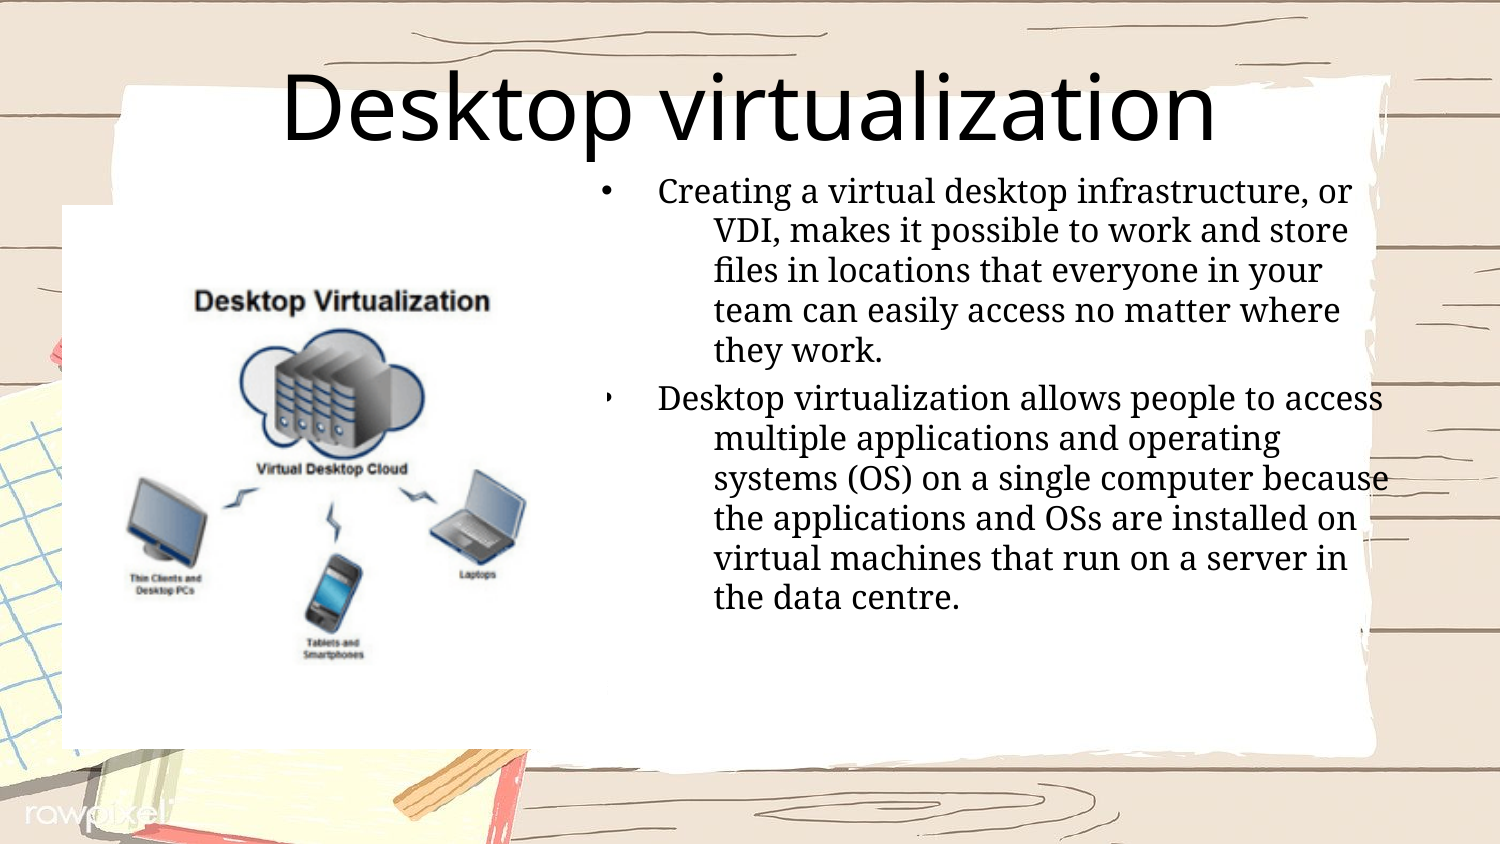

# Desktop virtualization
Creating a virtual desktop infrastructure, or VDI, makes it possible to work and store files in locations that everyone in your team can easily access no matter where they work.
Desktop virtualization allows people to access multiple applications and operating systems (OS) on a single computer because the applications and OSs are installed on virtual machines that run on a server in the data centre.